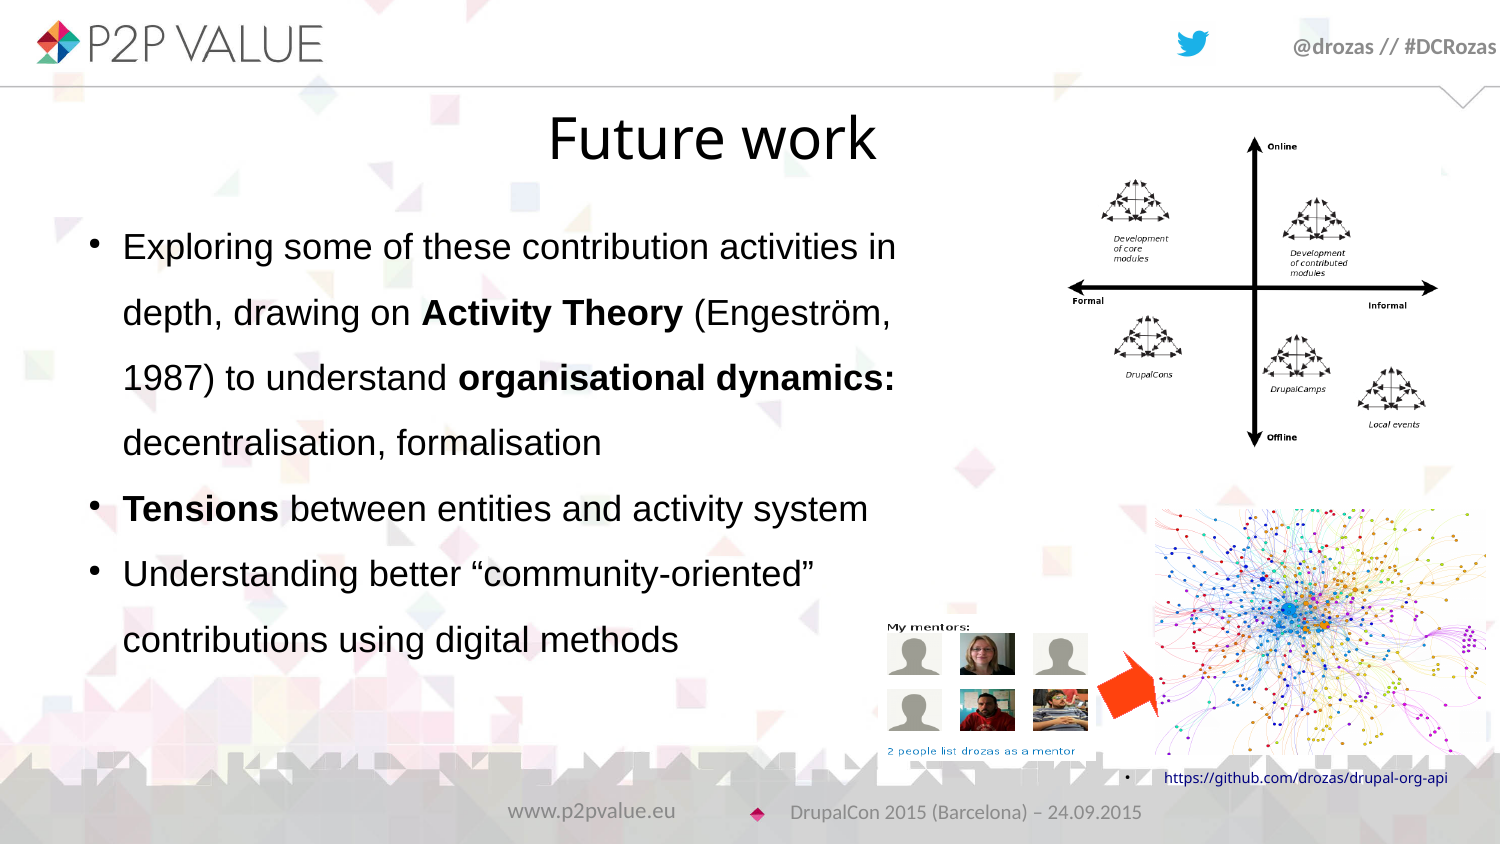

@drozas // #DCRozas
# Future work
Exploring some of these contribution activities in depth, drawing on Activity Theory (Engeström, 1987) to understand organisational dynamics: decentralisation, formalisation
Tensions between entities and activity system
Understanding better “community-oriented” contributions using digital methods
 https://github.com/drozas/drupal-org-api
DrupalCon 2015 (Barcelona) – 24.09.2015
www.p2pvalue.eu